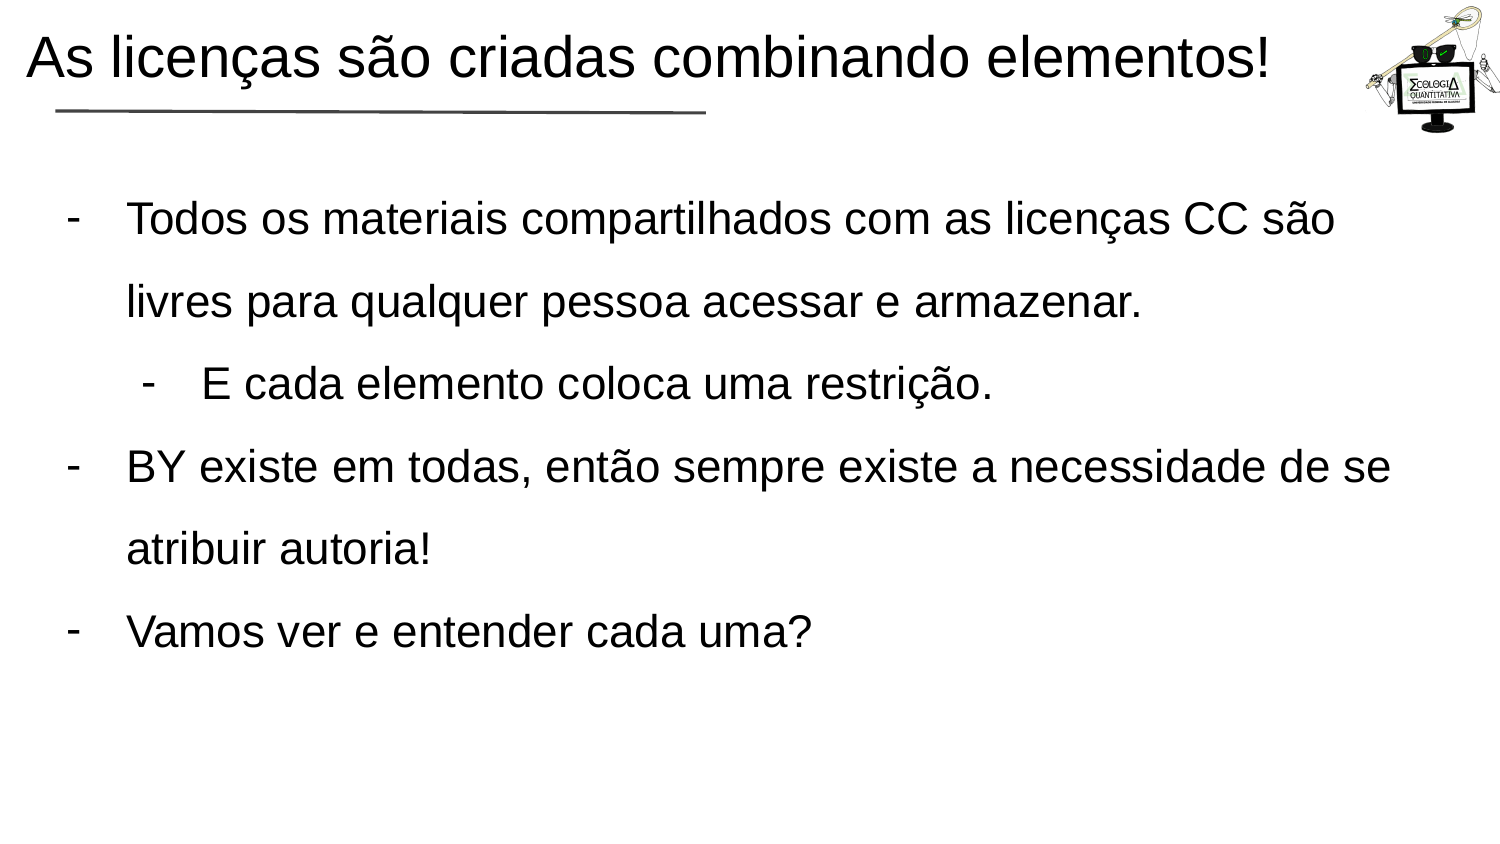

As licenças são criadas combinando elementos!
Todos os materiais compartilhados com as licenças CC são livres para qualquer pessoa acessar e armazenar.
E cada elemento coloca uma restrição.
BY existe em todas, então sempre existe a necessidade de se atribuir autoria!
Vamos ver e entender cada uma?